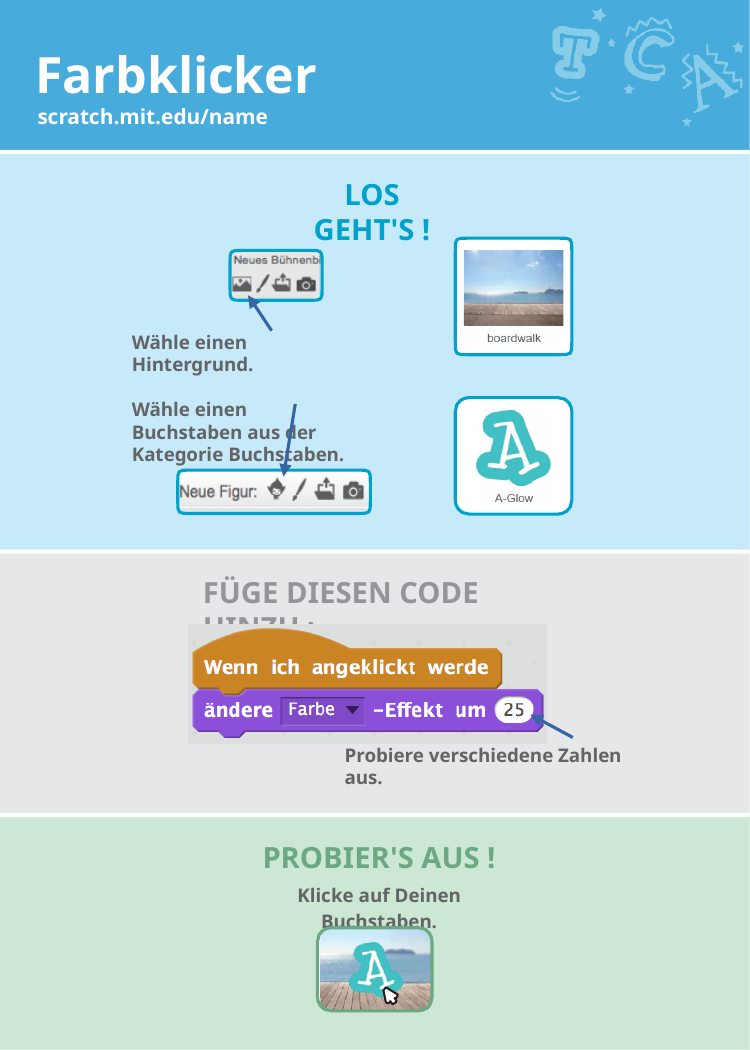

Farbklicker
scratch.mit.edu/name
LOS GEHT'S !
Wähle einen Hintergrund.
Wähle einen Buchstaben aus der Kategorie Buchstaben.
FÜGE DIESEN CODE HINZU :
Probiere verschiedene Zahlen aus.
PROBIER'S AUS !
Klicke auf Deinen Buchstaben.